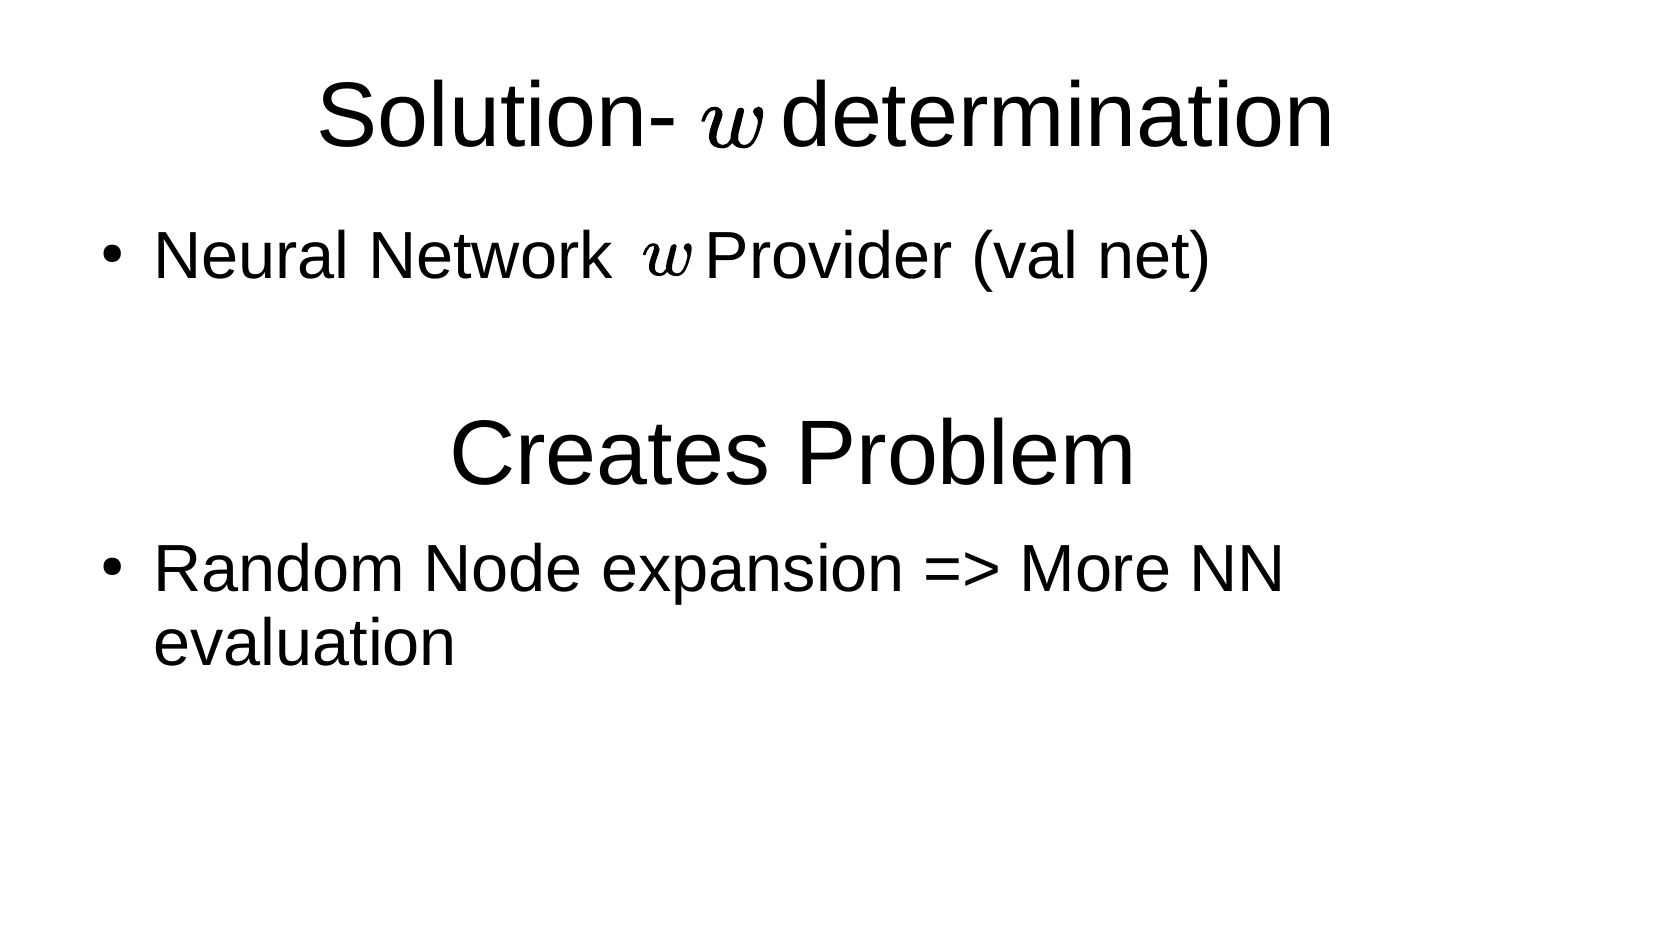

# Solution- determination
Neural Network Provider (val net)
Random Node expansion => More NN evaluation
Creates Problem